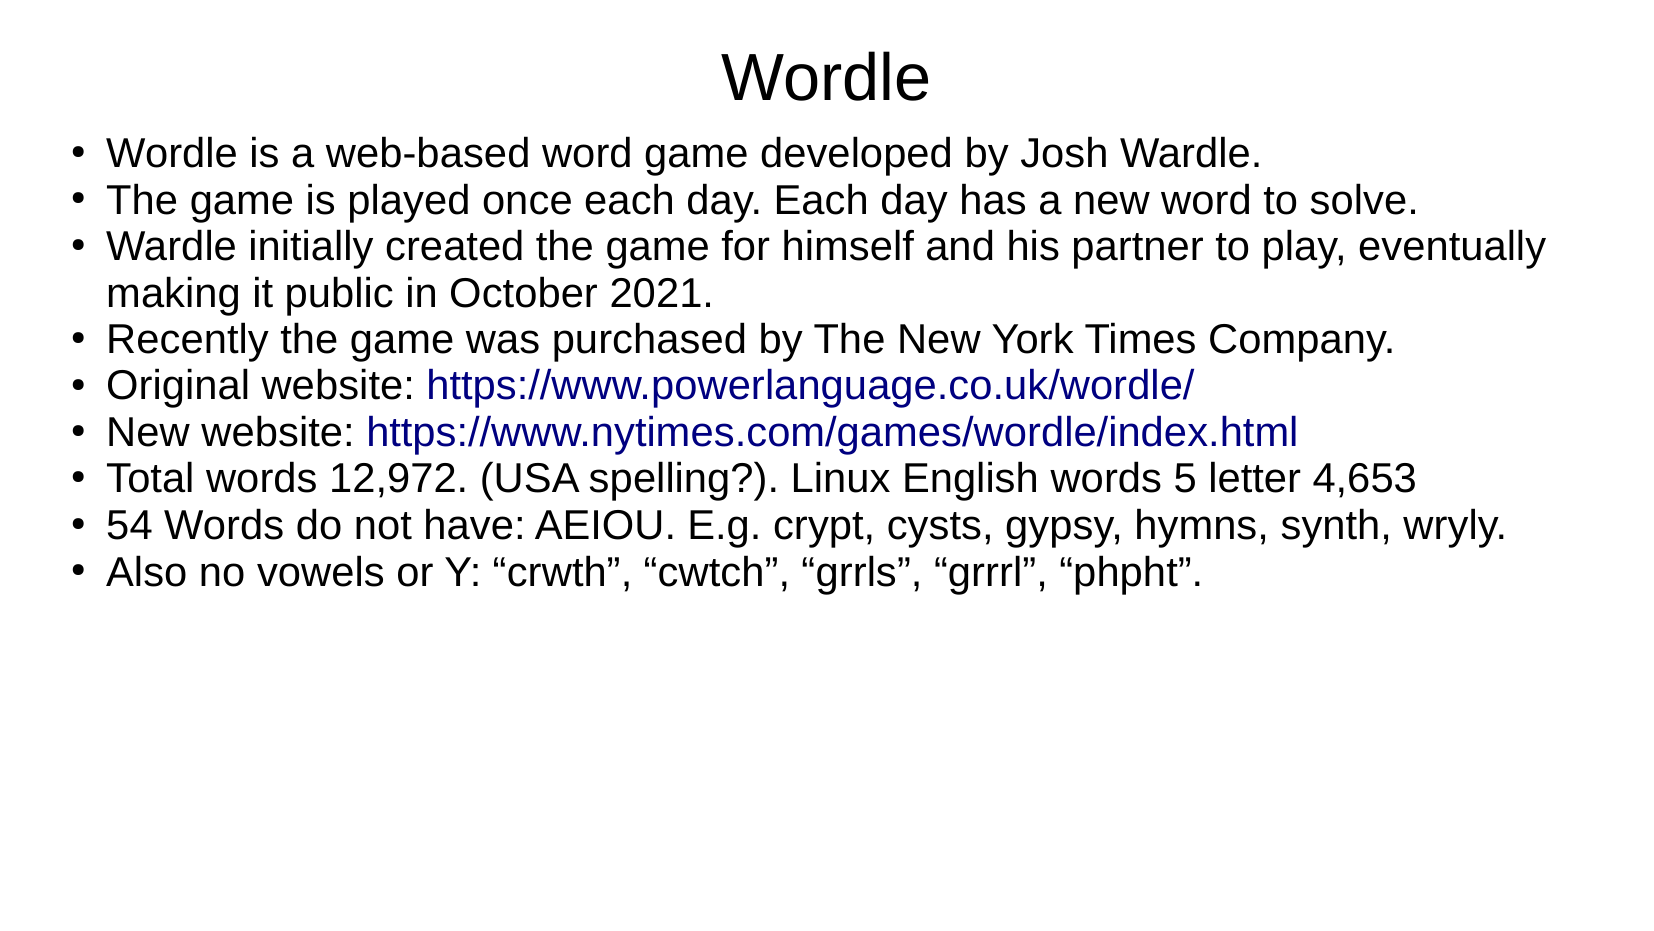

# Wordle
Wordle is a web-based word game developed by Josh Wardle.
The game is played once each day. Each day has a new word to solve.
Wardle initially created the game for himself and his partner to play, eventually making it public in October 2021.
Recently the game was purchased by The New York Times Company.
Original website: https://www.powerlanguage.co.uk/wordle/
New website: https://www.nytimes.com/games/wordle/index.html
Total words 12,972. (USA spelling?). Linux English words 5 letter 4,653
54 Words do not have: AEIOU. E.g. crypt, cysts, gypsy, hymns, synth, wryly.
Also no vowels or Y: “crwth”, “cwtch”, “grrls”, “grrrl”, “phpht”.